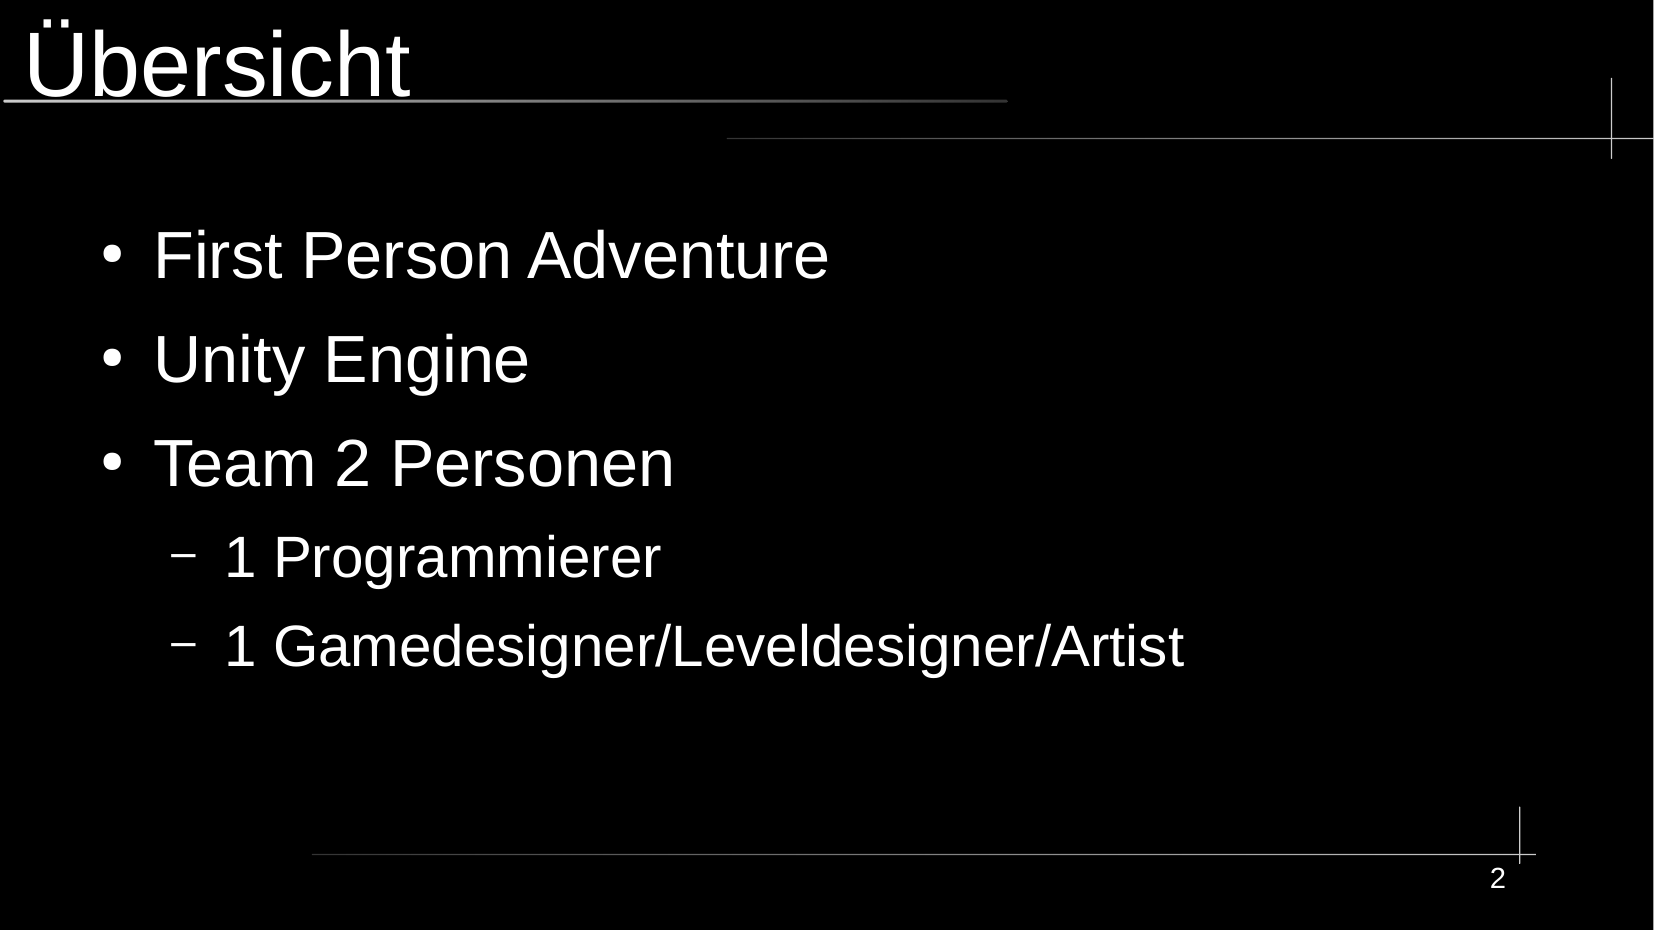

# Übersicht
First Person Adventure
Unity Engine
Team 2 Personen
1 Programmierer
1 Gamedesigner/Leveldesigner/Artist
2